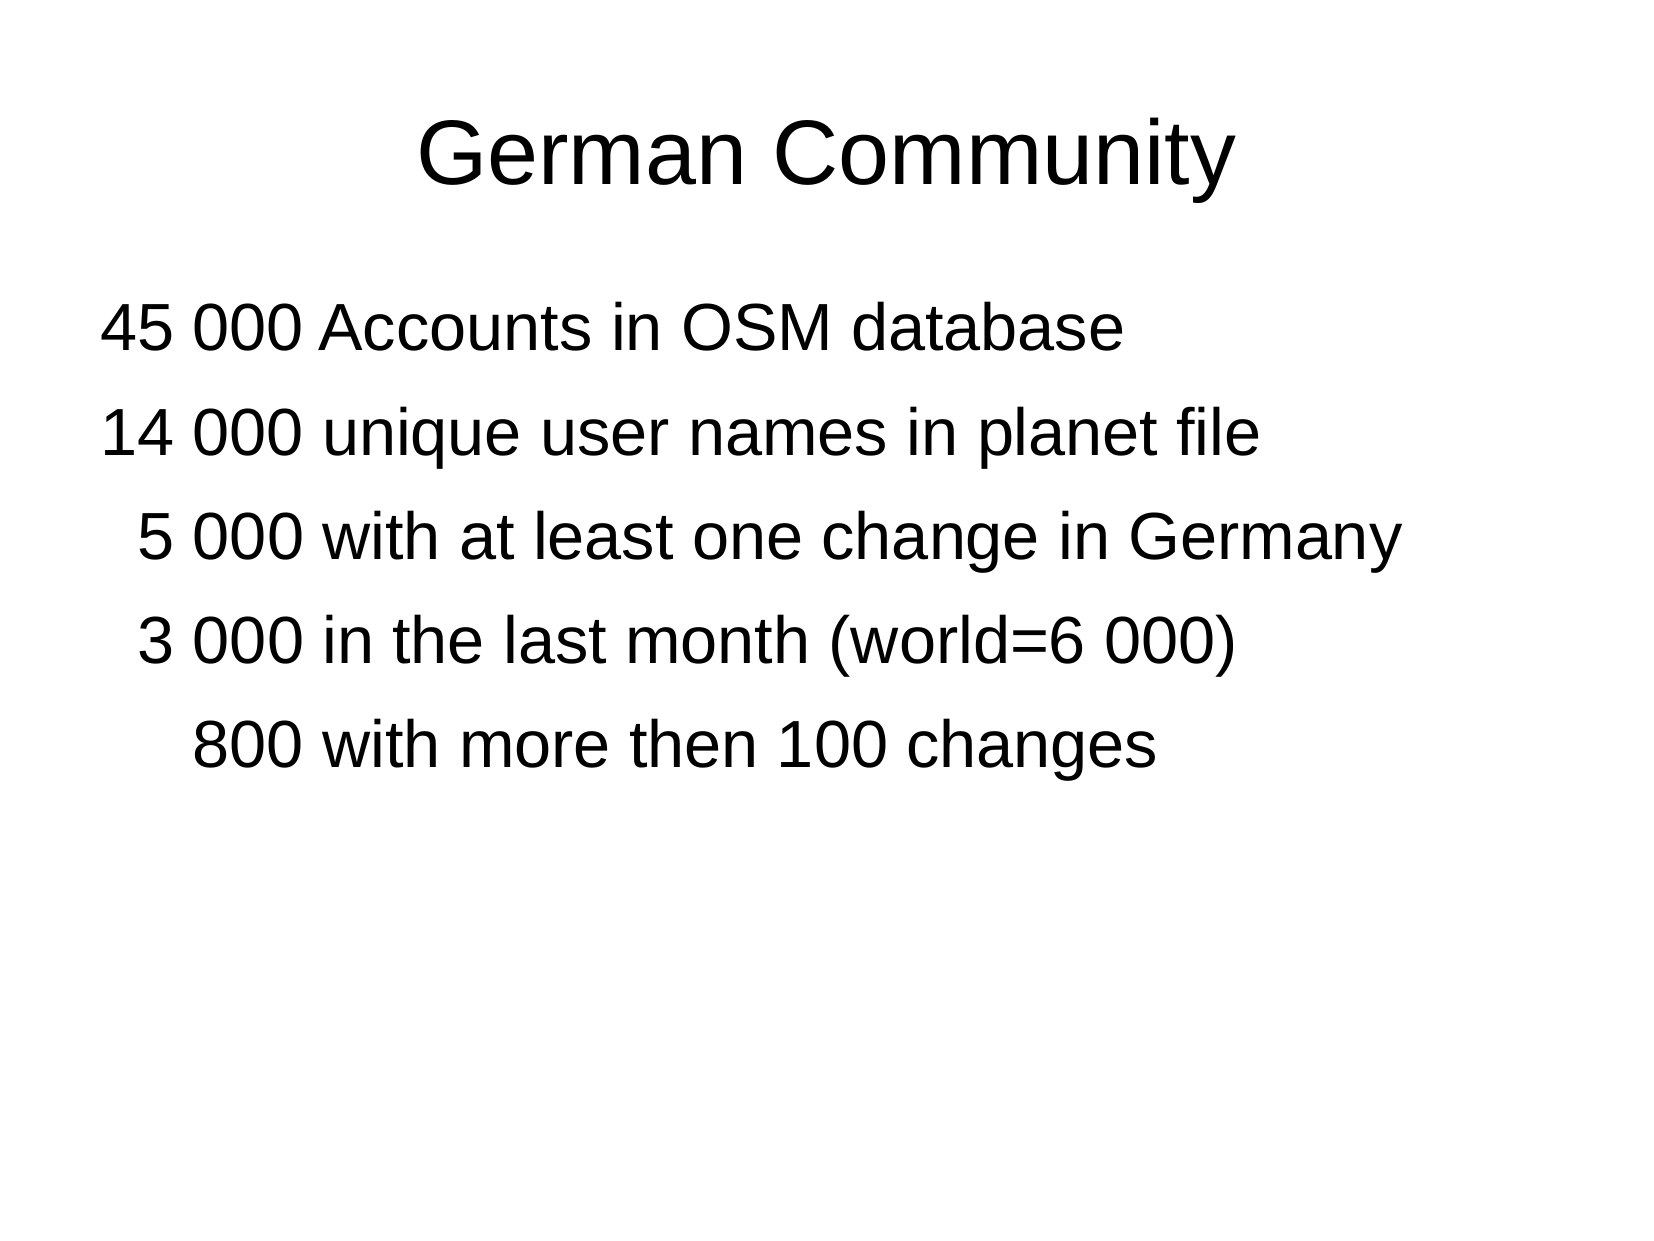

# German Community
45 000 Accounts in OSM database
14 000 unique user names in planet file
 5 000 with at least one change in Germany
 3 000 in the last month (world=6 000)
 800 with more then 100 changes